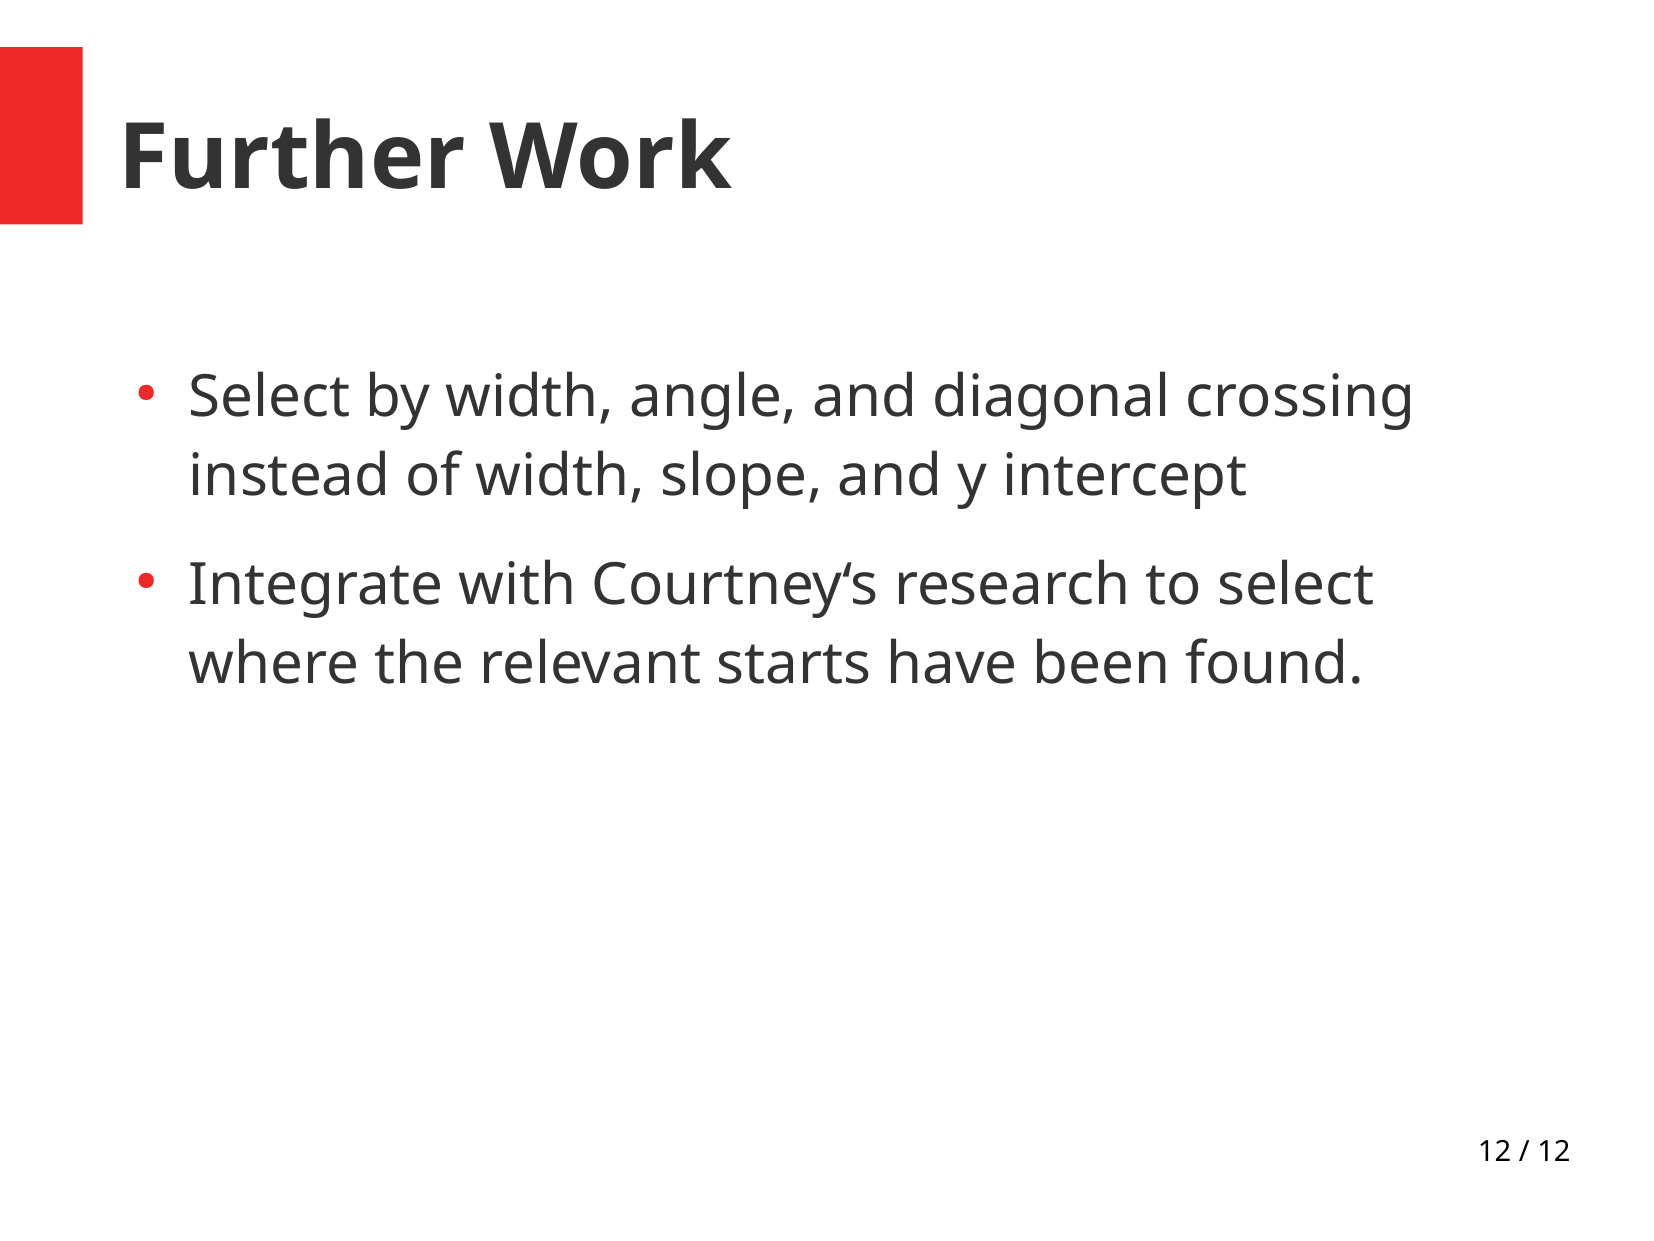

# Further Work
Select by width, angle, and diagonal crossing instead of width, slope, and y intercept
Integrate with Courtney‘s research to select where the relevant starts have been found.
12